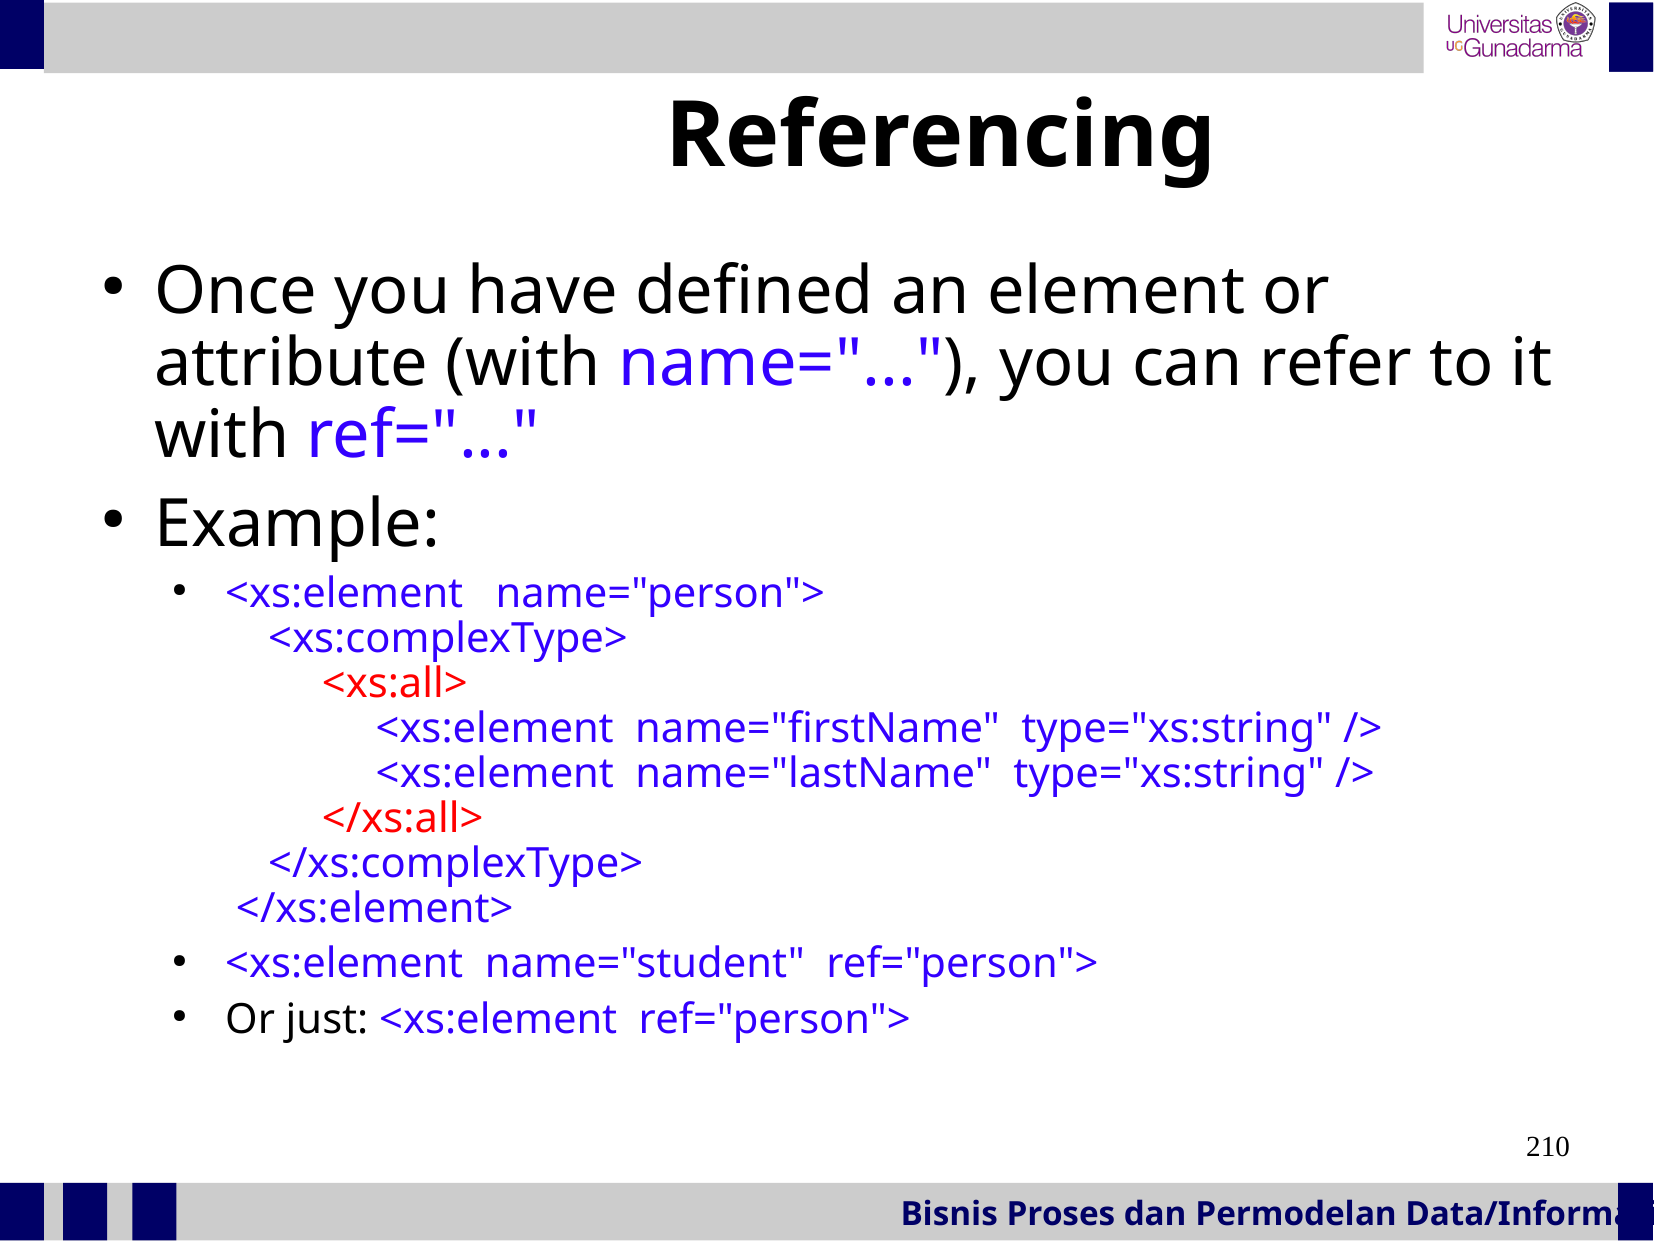

# Referencing
Once you have defined an element or attribute (with name="..."), you can refer to it with ref="..."
Example:
<xs:element name="person">
 <xs:complexType>
 <xs:all>
 <xs:element name="firstName" type="xs:string" />
 <xs:element name="lastName" type="xs:string" />
 </xs:all>
 </xs:complexType>
 </xs:element>
<xs:element name="student" ref="person">
Or just: <xs:element ref="person">
210